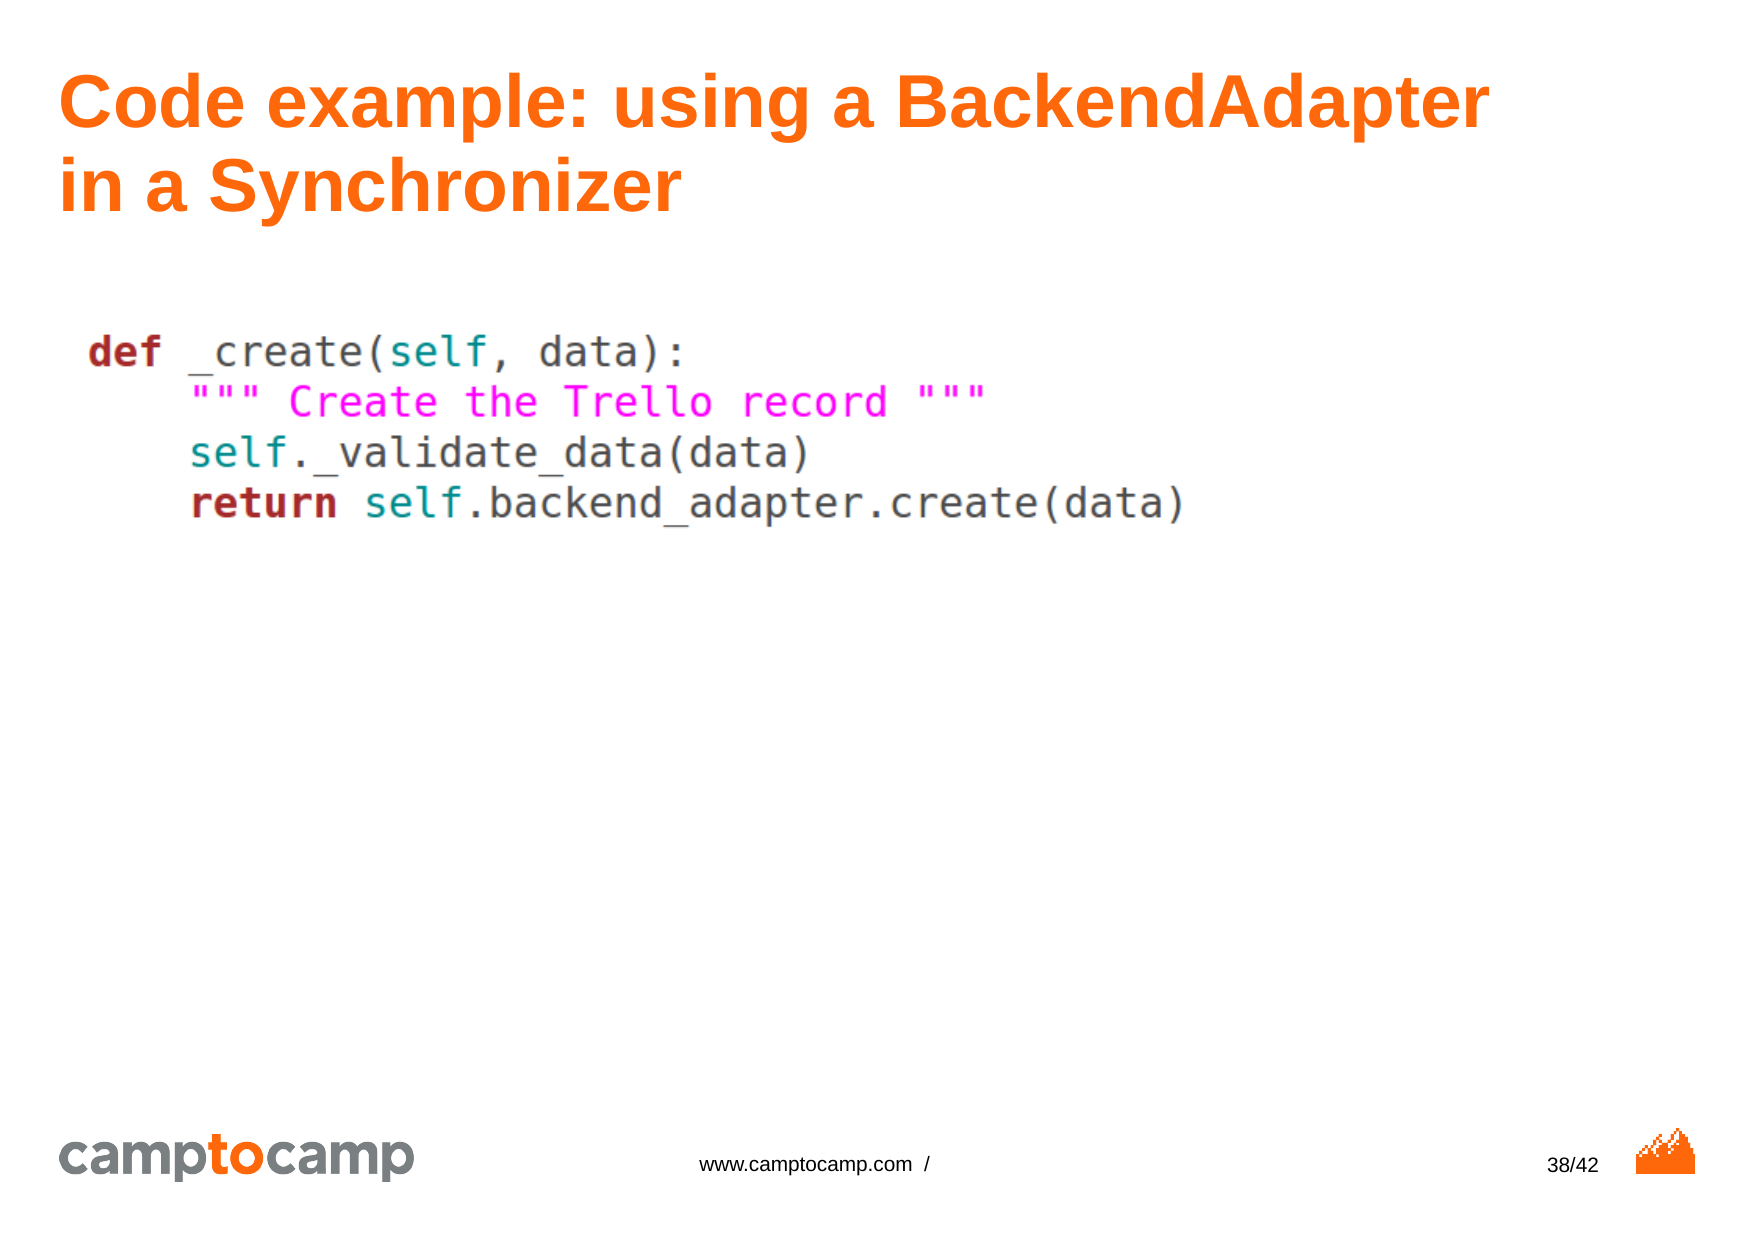

# Code example: using a BackendAdapter in a Synchronizer